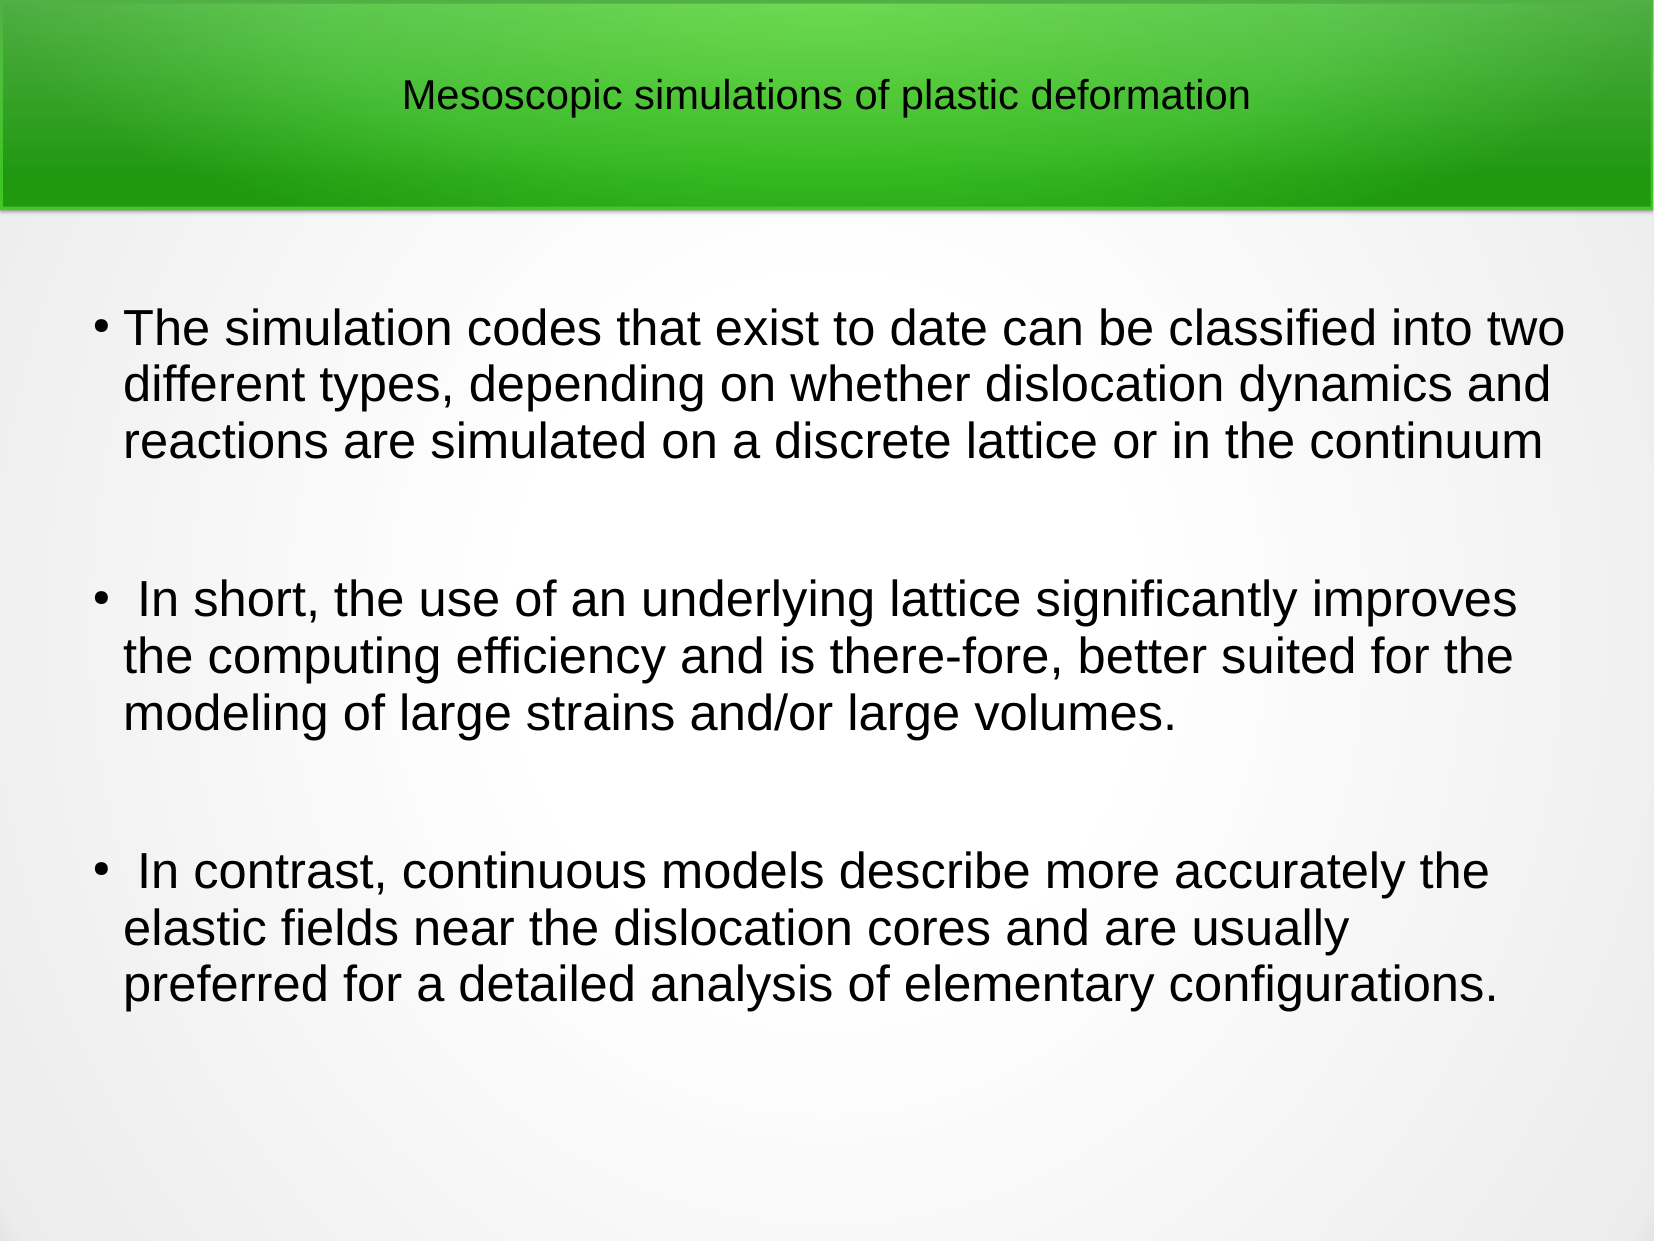

# Mesoscopic simulations of plastic deformation
The simulation codes that exist to date can be classified into two different types, depending on whether dislocation dynamics and reactions are simulated on a discrete lattice or in the continuum
 In short, the use of an underlying lattice significantly improves the computing efficiency and is there-fore, better suited for the modeling of large strains and/or large volumes.
 In contrast, continuous models describe more accurately the elastic fields near the dislocation cores and are usually preferred for a detailed analysis of elementary configurations.